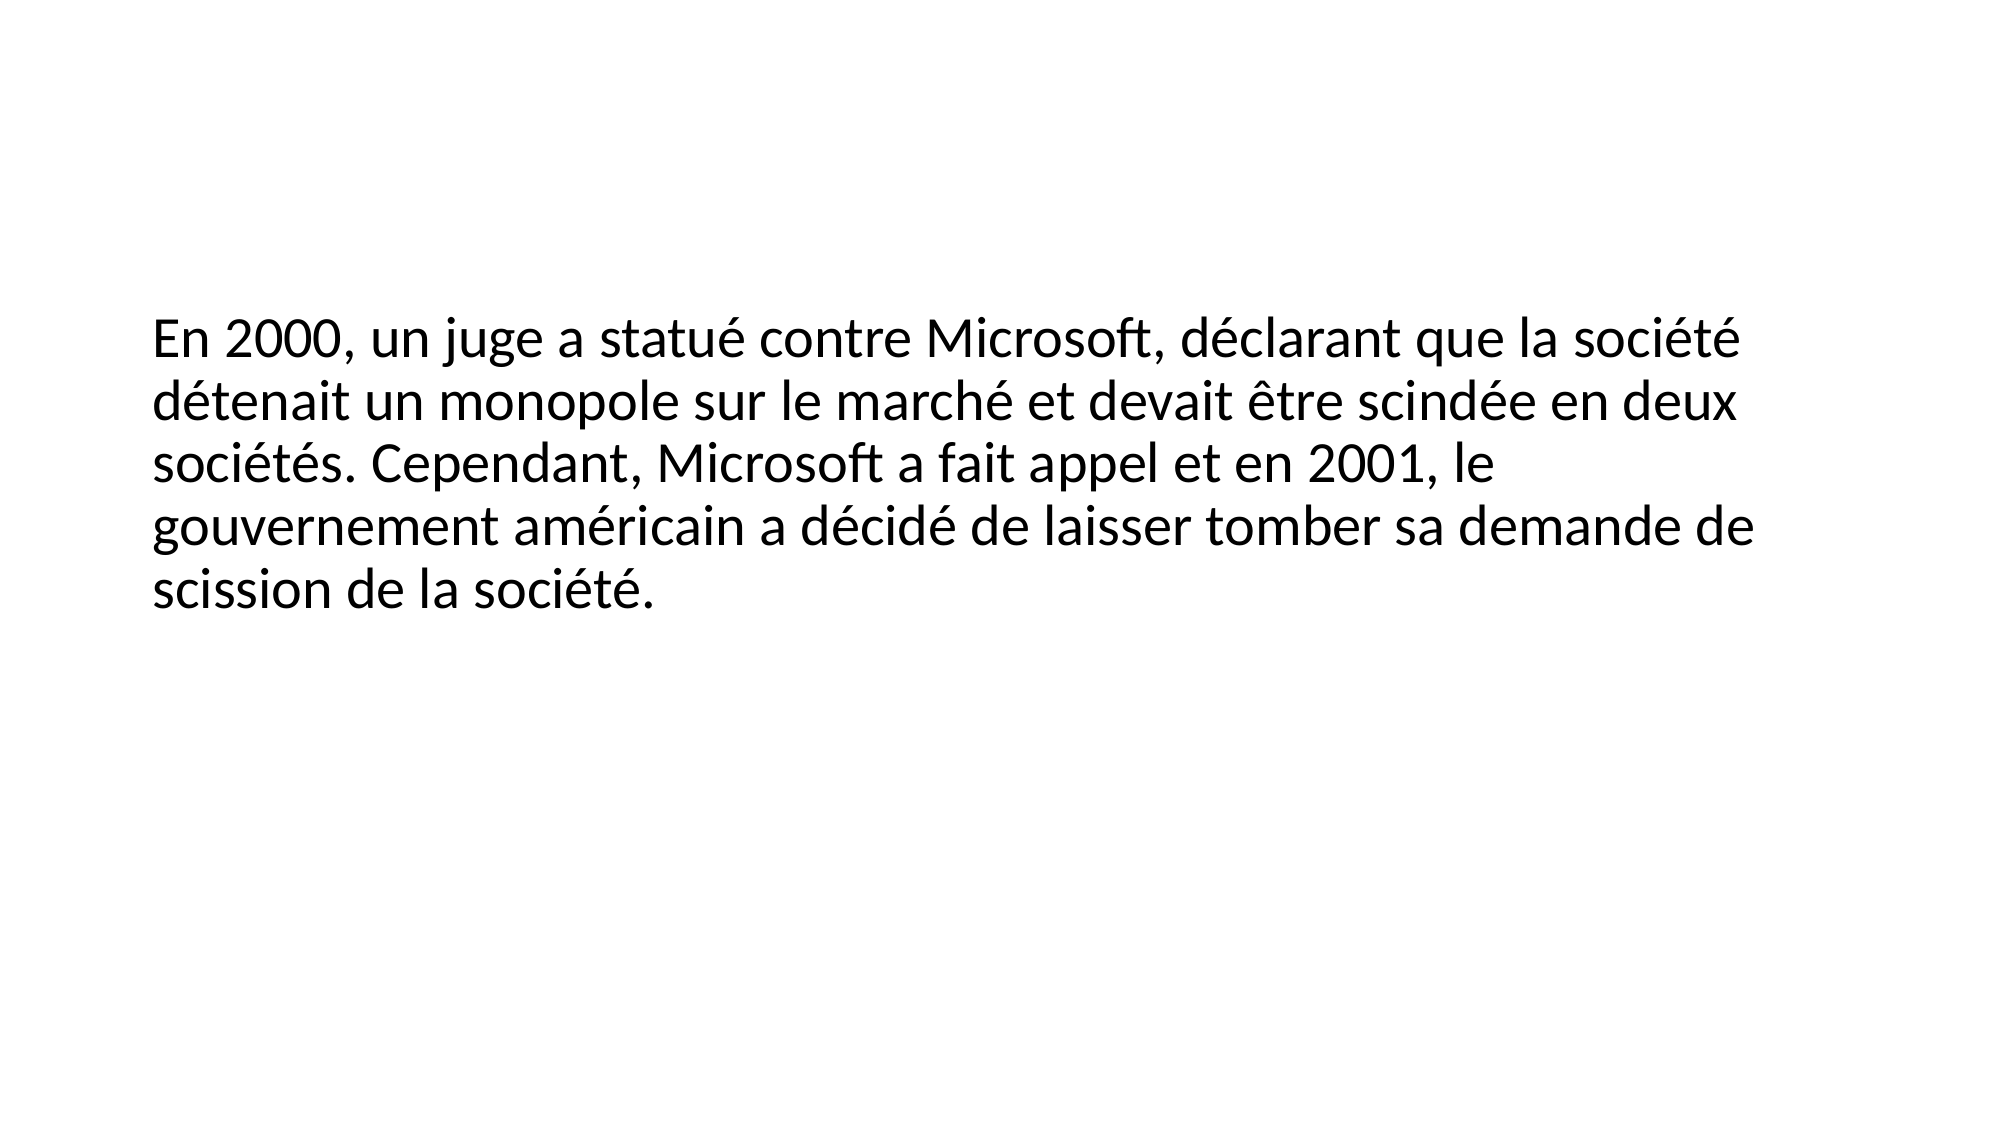

#
En 2000, un juge a statué contre Microsoft, déclarant que la société détenait un monopole sur le marché et devait être scindée en deux sociétés. Cependant, Microsoft a fait appel et en 2001, le gouvernement américain a décidé de laisser tomber sa demande de scission de la société.